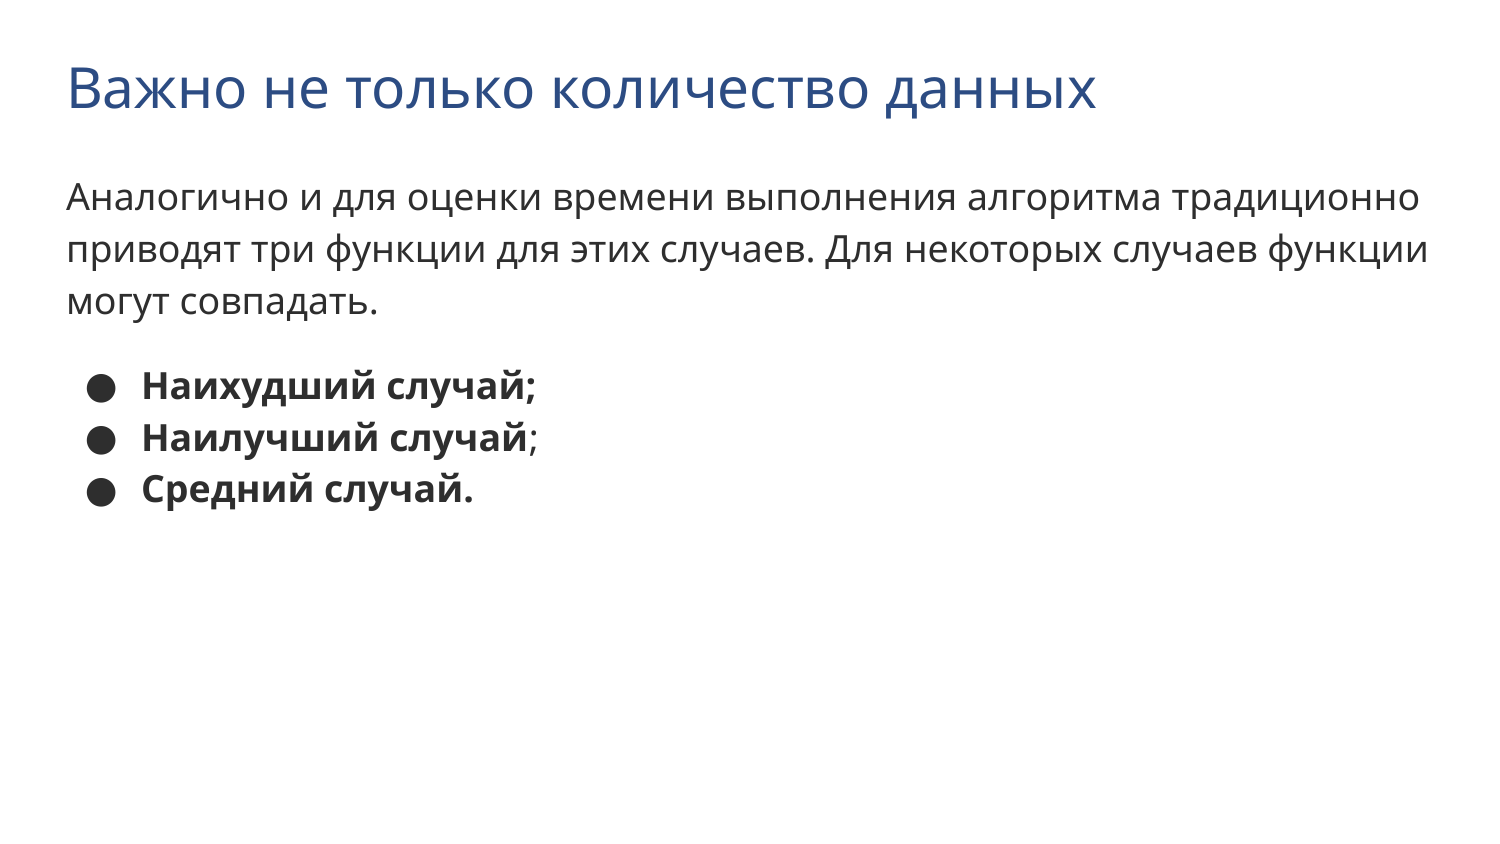

# Важно не только количество данных
Аналогично и для оценки времени выполнения алгоритма традиционно приводят три функции для этих случаев. Для некоторых случаев функции могут совпадать.
Наихудший случай;
Наилучший случай;
Средний случай.